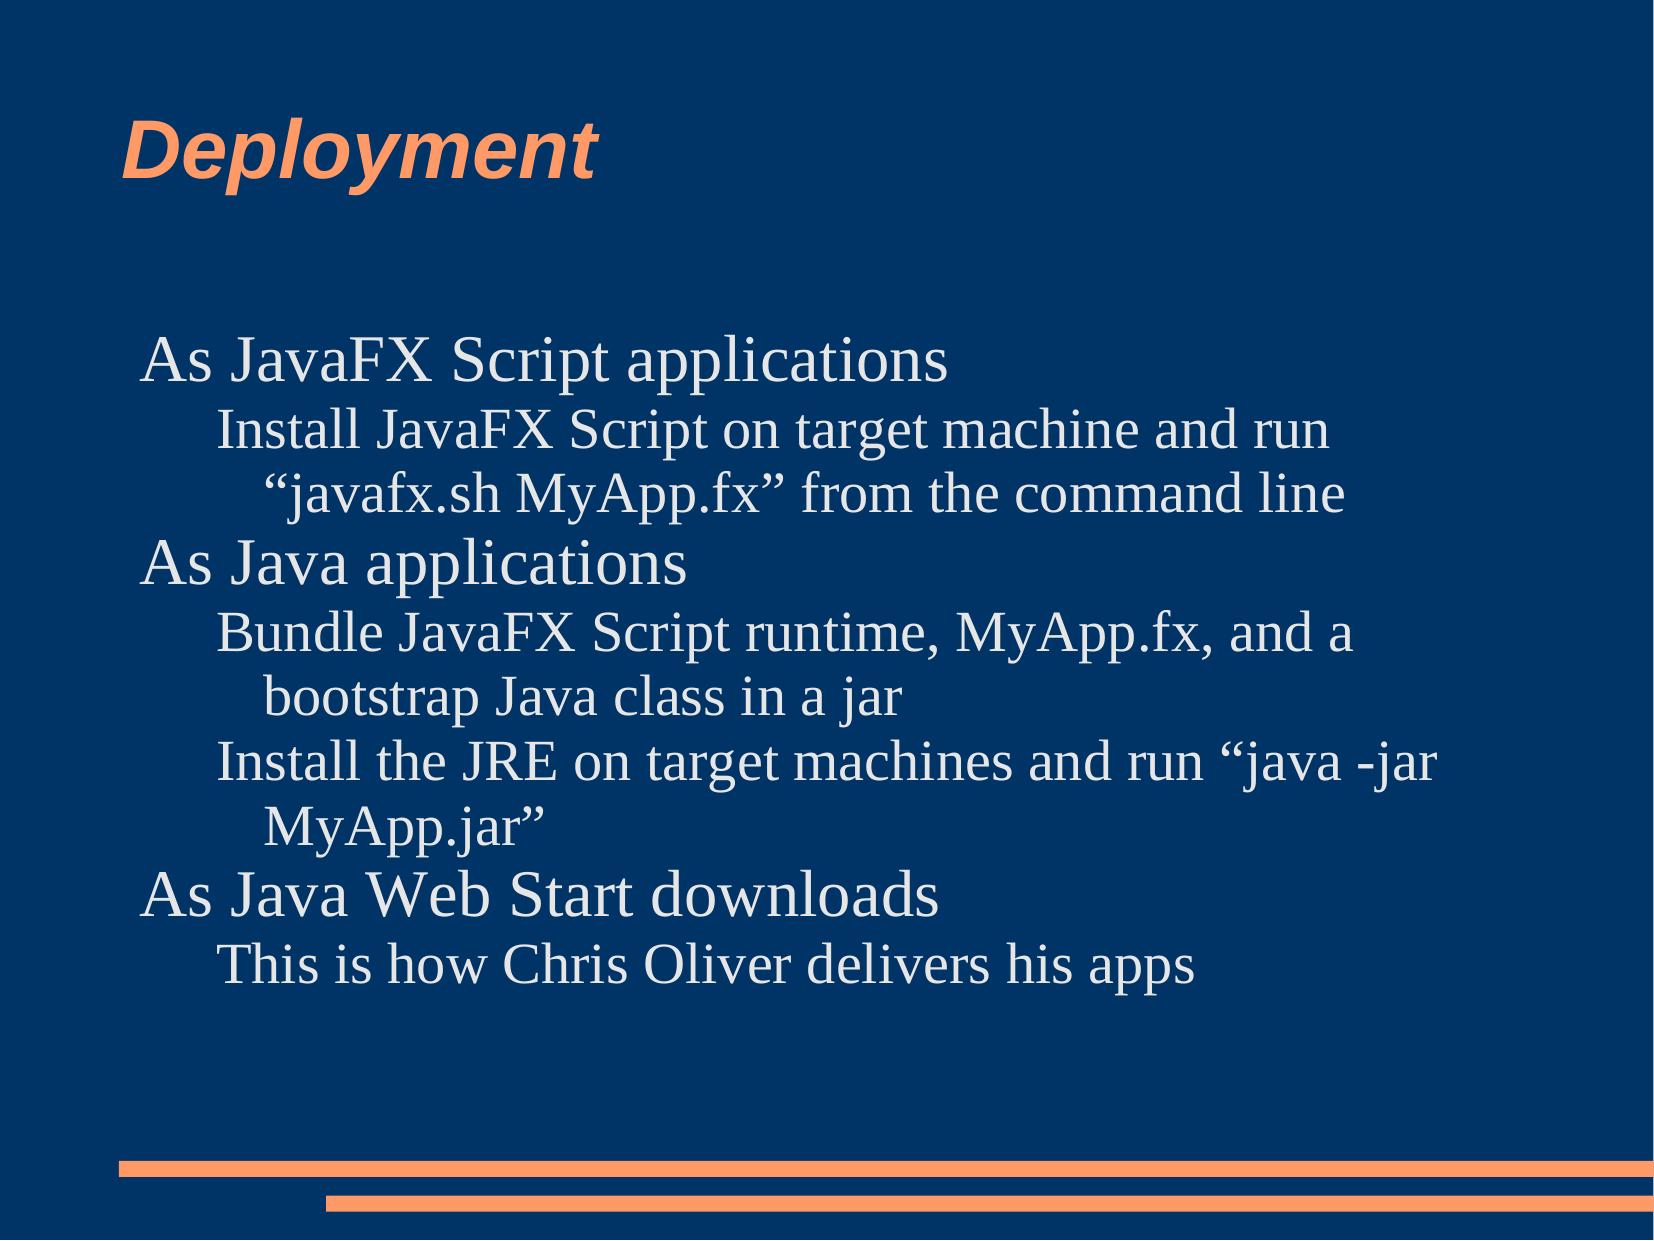

# Deployment
As JavaFX Script applications
Install JavaFX Script on target machine and run “javafx.sh MyApp.fx” from the command line
As Java applications
Bundle JavaFX Script runtime, MyApp.fx, and a bootstrap Java class in a jar
Install the JRE on target machines and run “java -jar MyApp.jar”
As Java Web Start downloads
This is how Chris Oliver delivers his apps